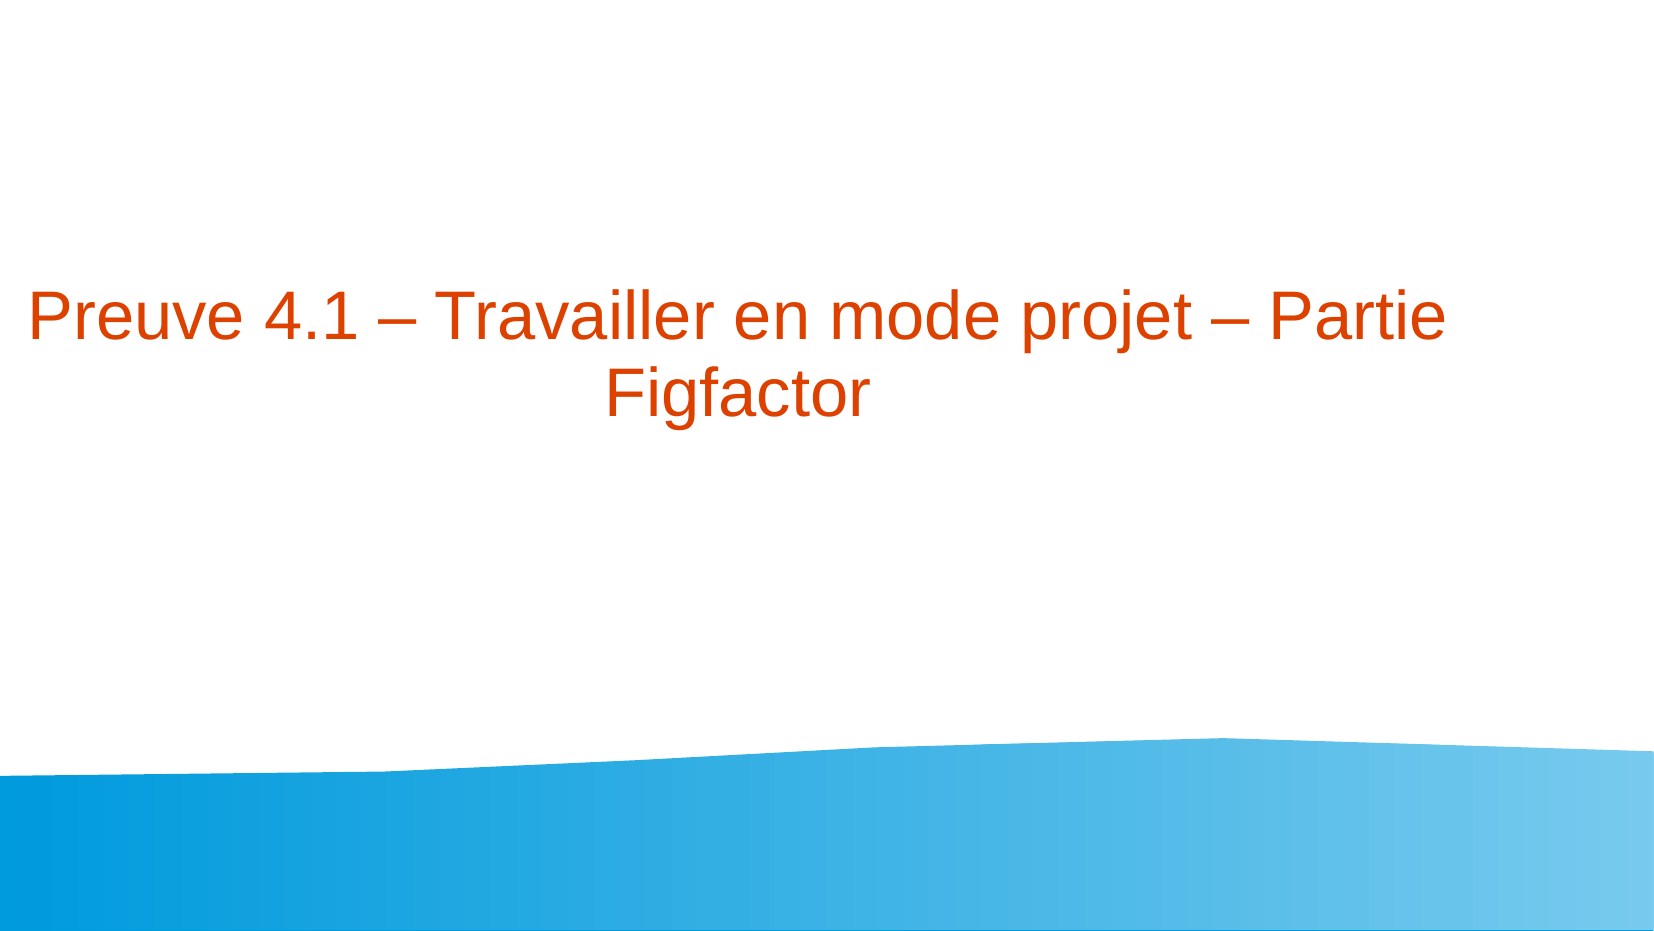

# Preuve 4.1 – Travailler en mode projet – Partie Figfactor